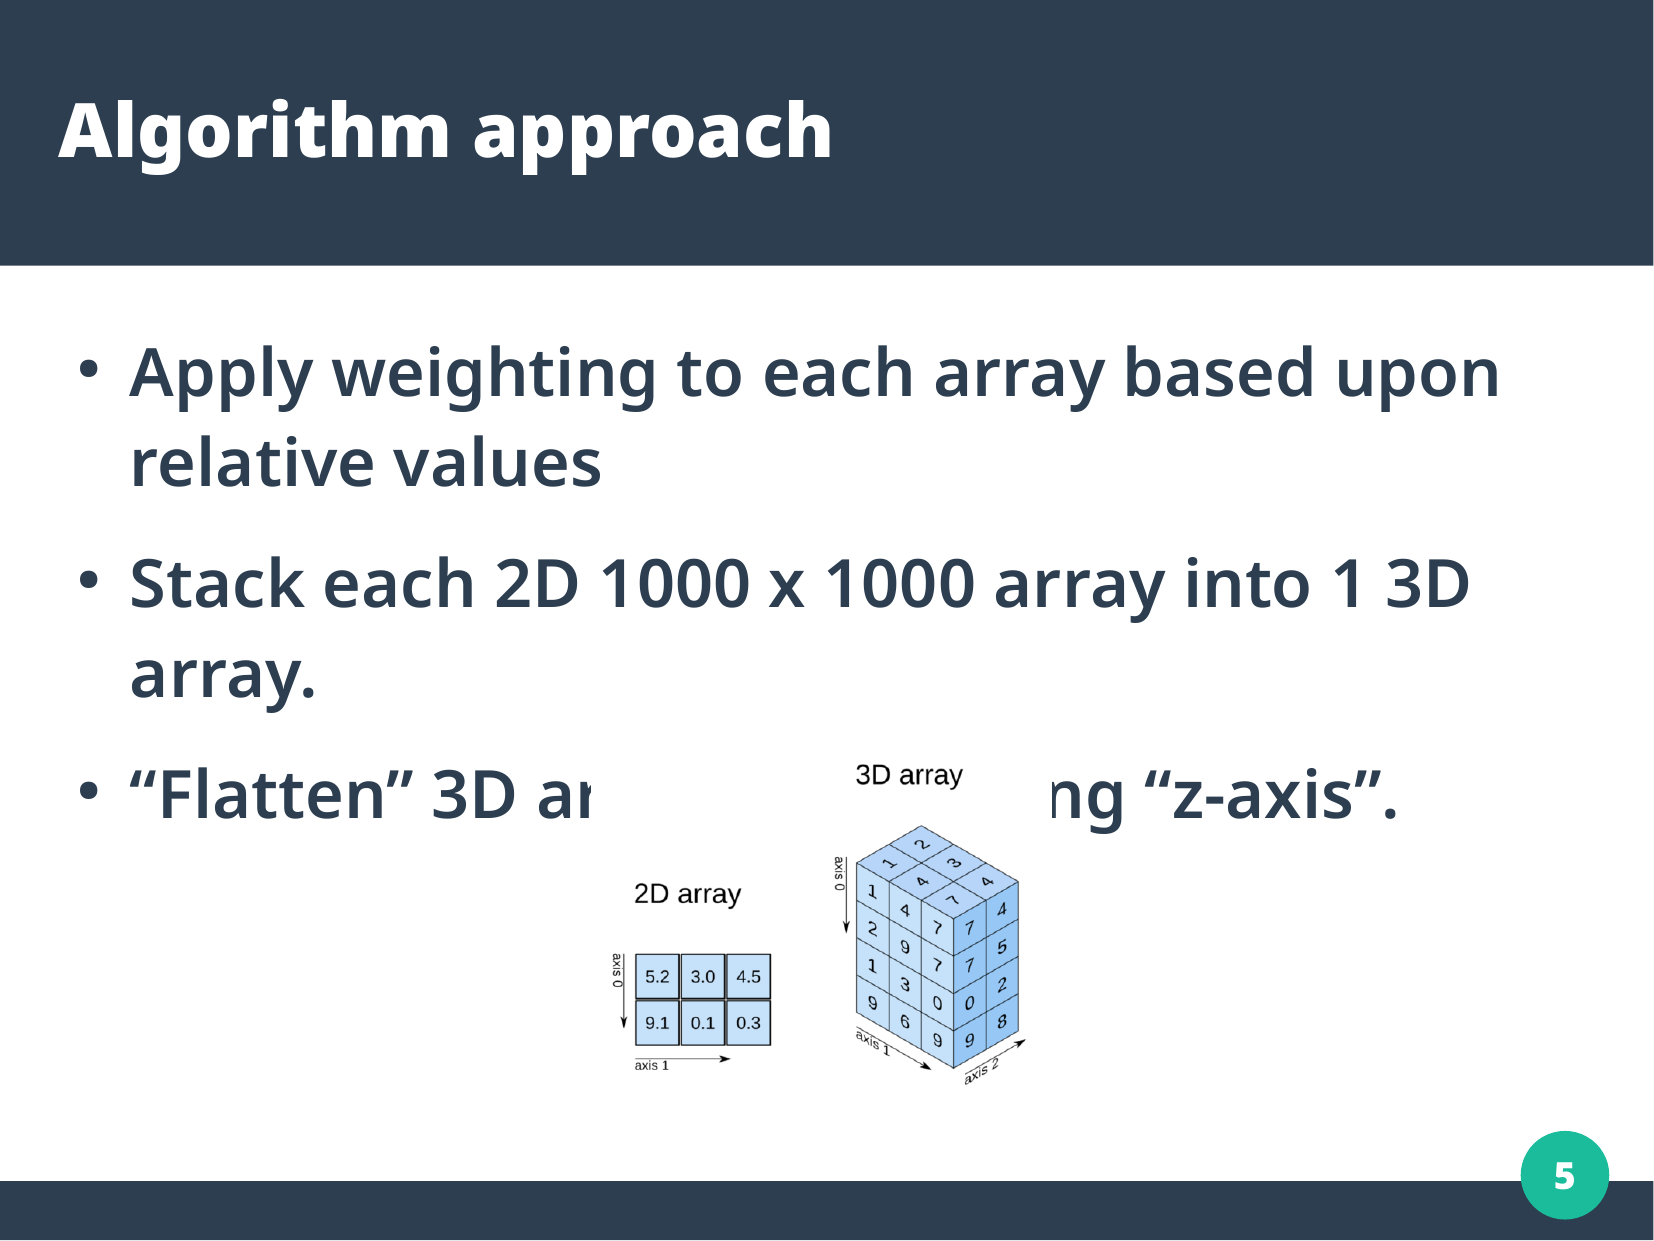

# Algorithm approach
Apply weighting to each array based upon relative values
Stack each 2D 1000 x 1000 array into 1 3D array.
“Flatten” 3D array by summing “z-axis”.
5